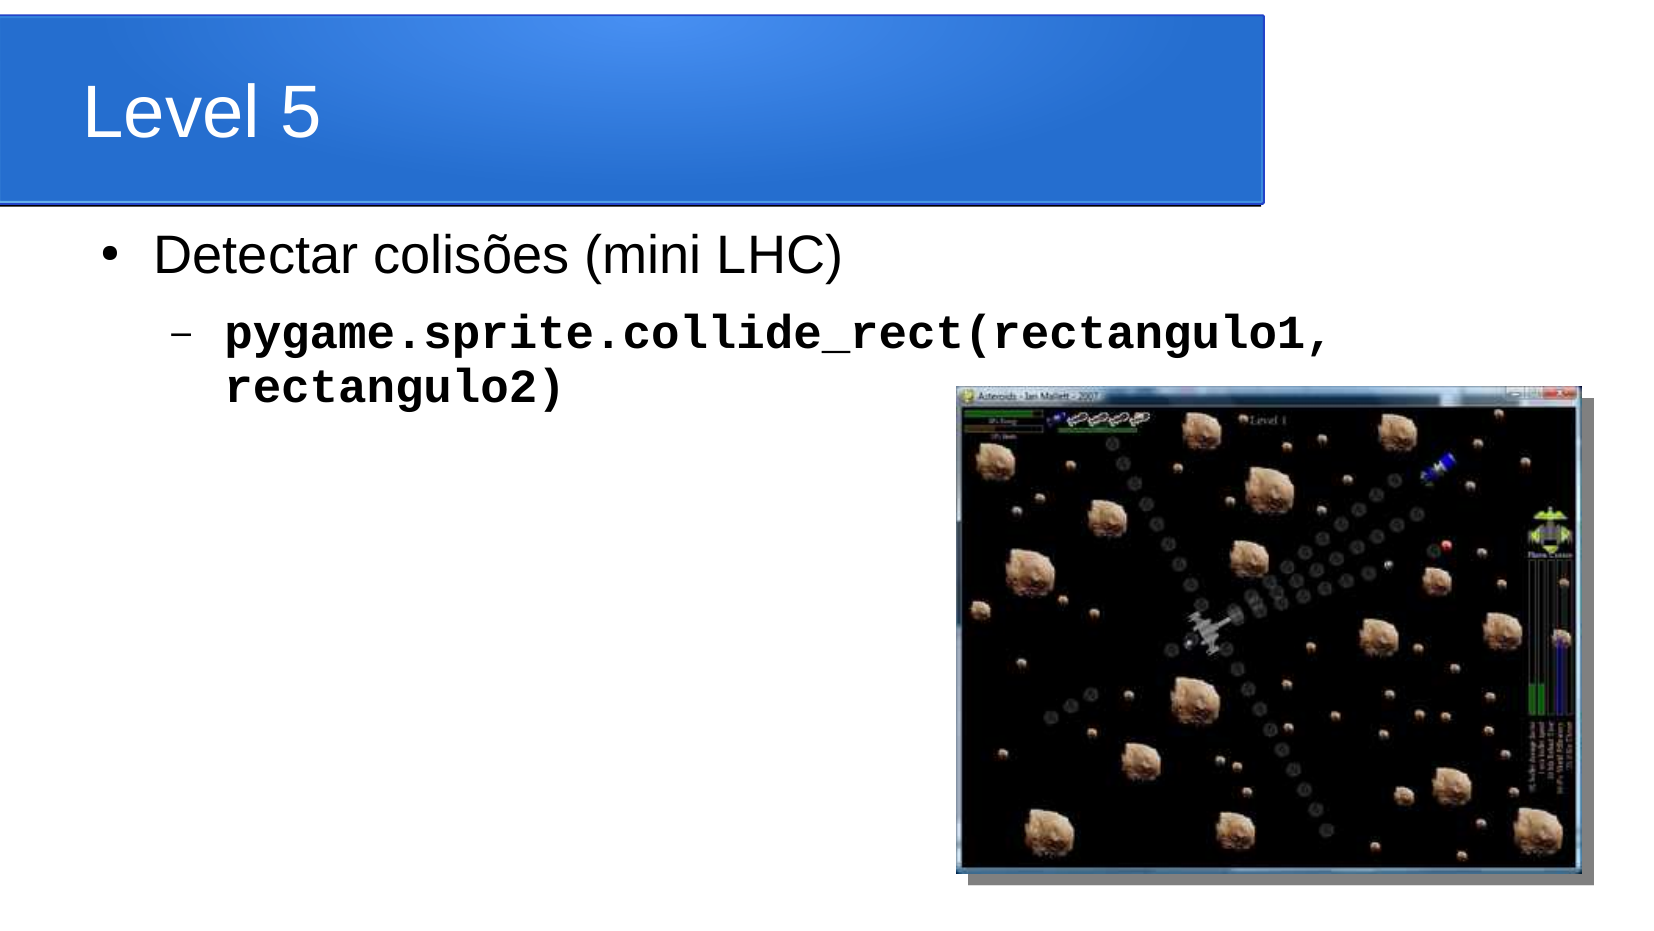

# Level 5
Detectar colisões (mini LHC)
pygame.sprite.collide_rect(rectangulo1, rectangulo2)